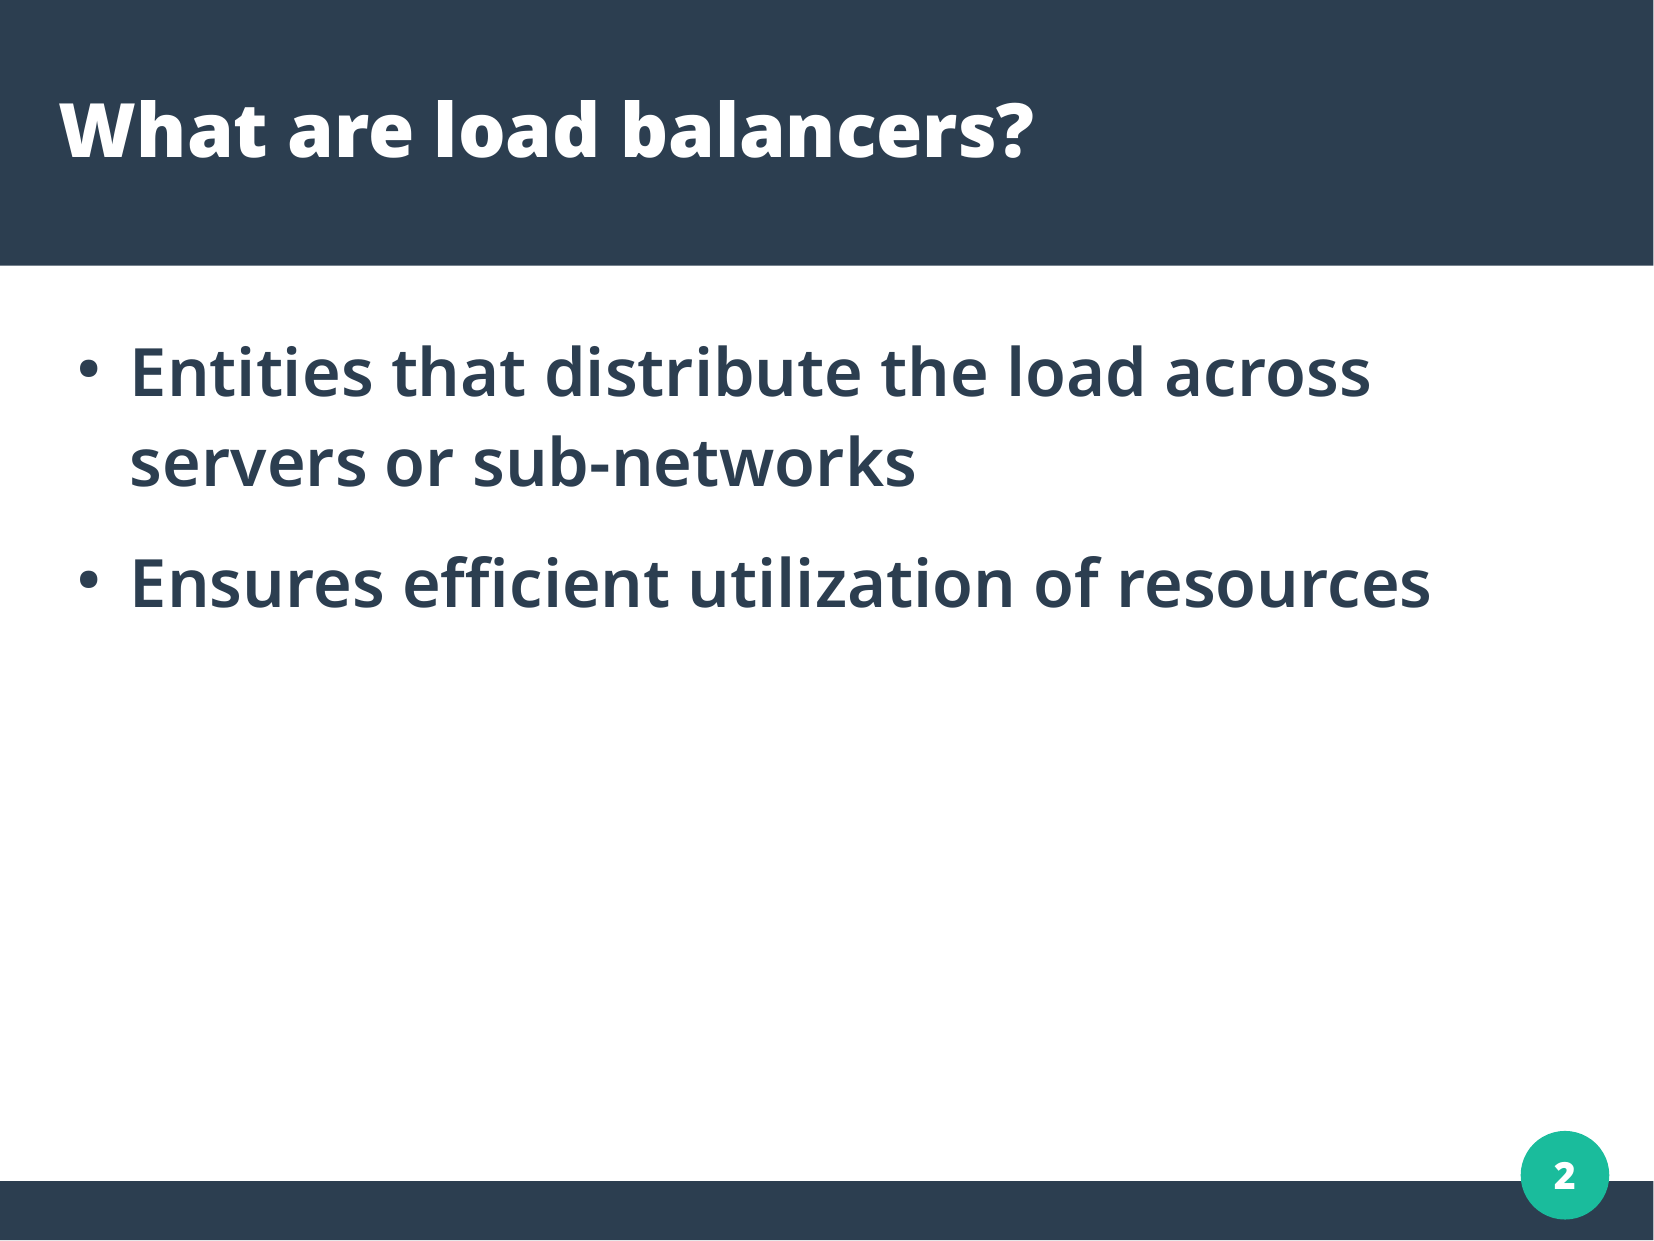

# What are load balancers?
Entities that distribute the load across servers or sub-networks
Ensures efficient utilization of resources
2